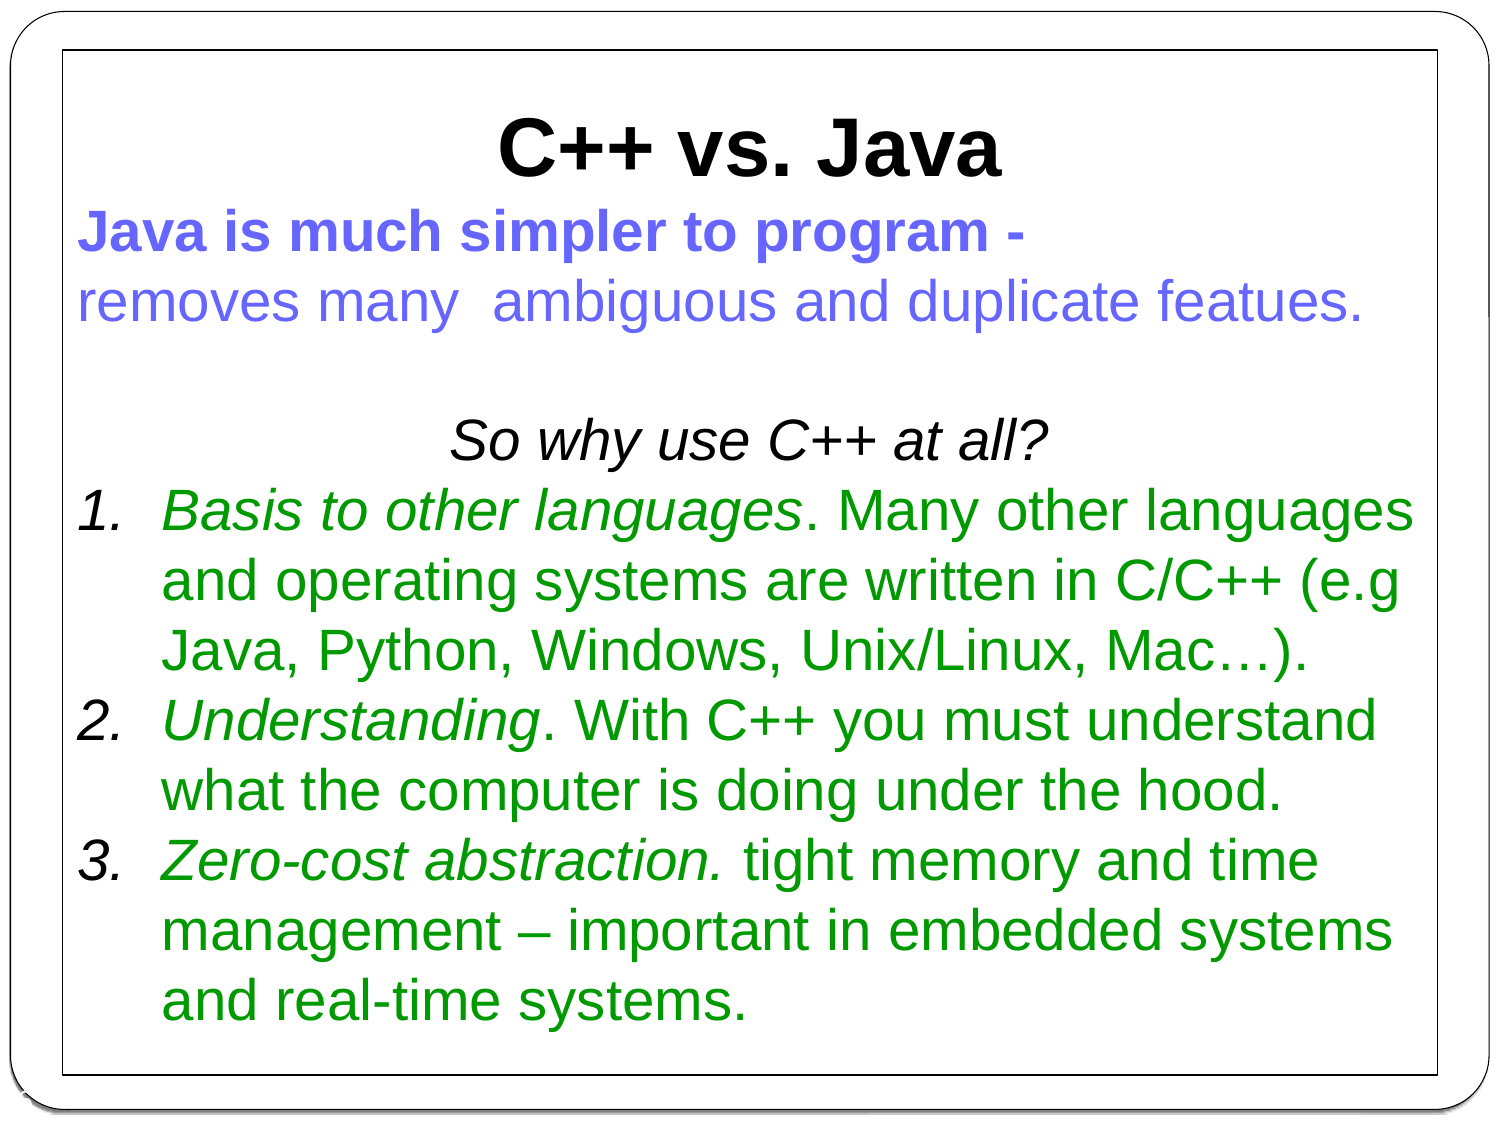

C++ vs. Java
Java is much simpler to program -
removes many ambiguous and duplicate featues.
So why use C++ at all?
Basis to other languages. Many other languages and operating systems are written in C/C++ (e.g Java, Python, Windows, Unix/Linux, Mac…).
Understanding. With C++ you must understand what the computer is doing under the hood.
Zero-cost abstraction. tight memory and time management – important in embedded systems and real-time systems.